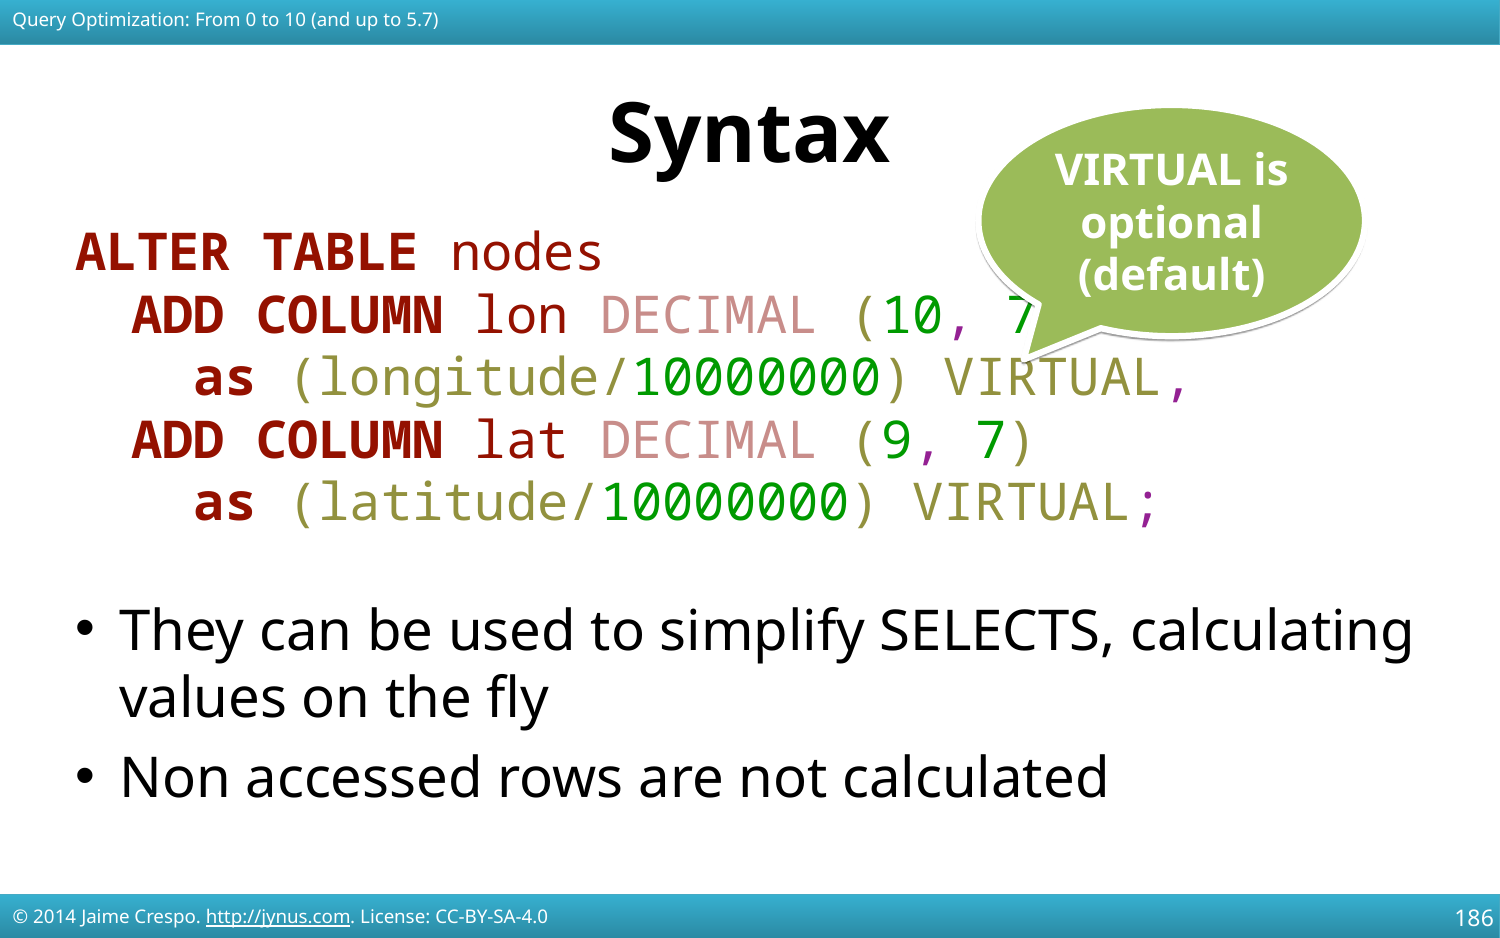

# Syntax
VIRTUAL is optional (default)
ALTER TABLE nodes
ADD COLUMN lon DECIMAL (10, 7)
 as (longitude/10000000) VIRTUAL,
ADD COLUMN lat DECIMAL (9, 7)
 as (latitude/10000000) VIRTUAL;
They can be used to simplify SELECTS, calculating values on the fly
Non accessed rows are not calculated